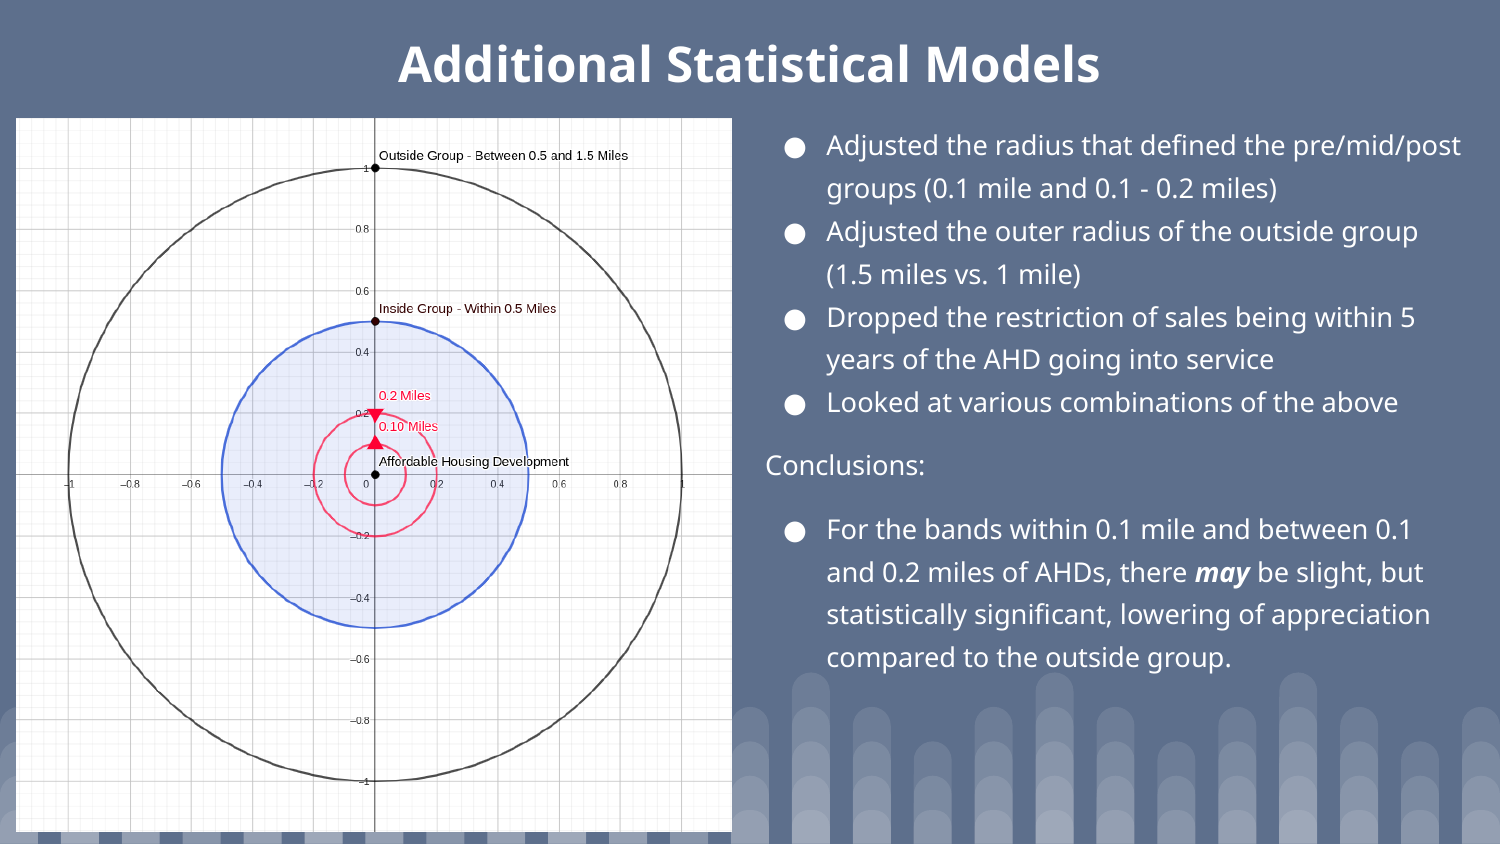

# Additional Statistical Models
Adjusted the radius that defined the pre/mid/post groups (0.1 mile and 0.1 - 0.2 miles)
Adjusted the outer radius of the outside group (1.5 miles vs. 1 mile)
Dropped the restriction of sales being within 5 years of the AHD going into service
Looked at various combinations of the above
Conclusions:
For the bands within 0.1 mile and between 0.1 and 0.2 miles of AHDs, there may be slight, but statistically significant, lowering of appreciation compared to the outside group.